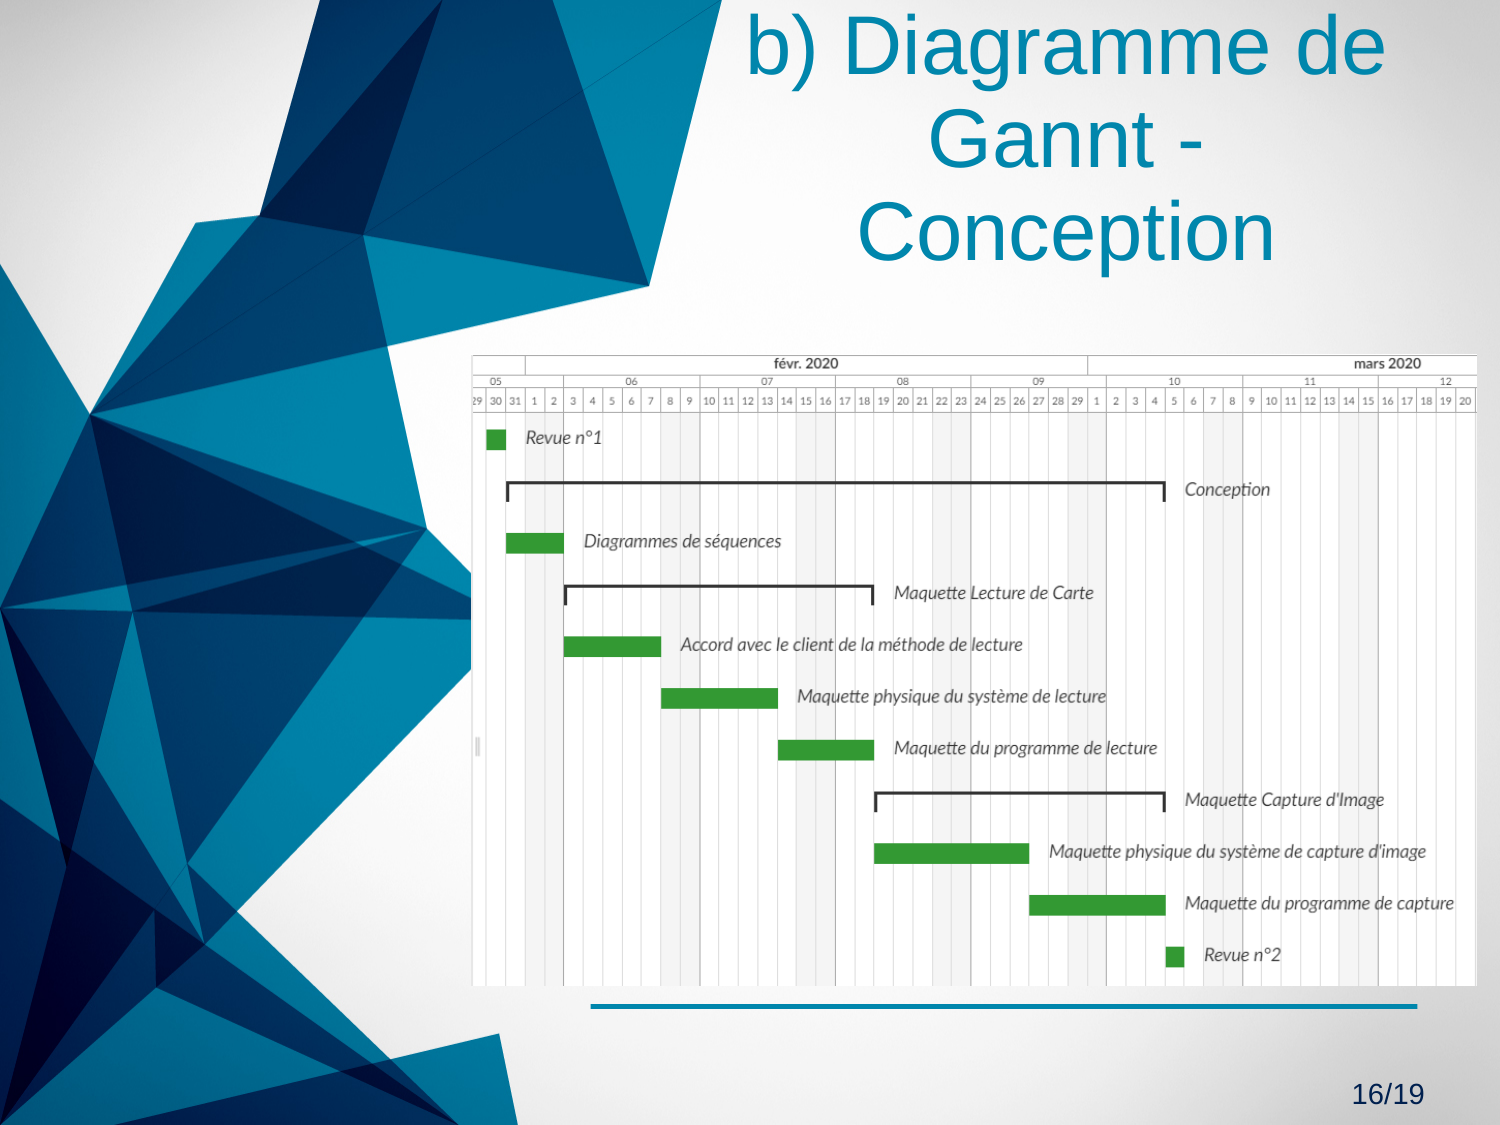

# b) Diagramme de Gannt - Conception
16